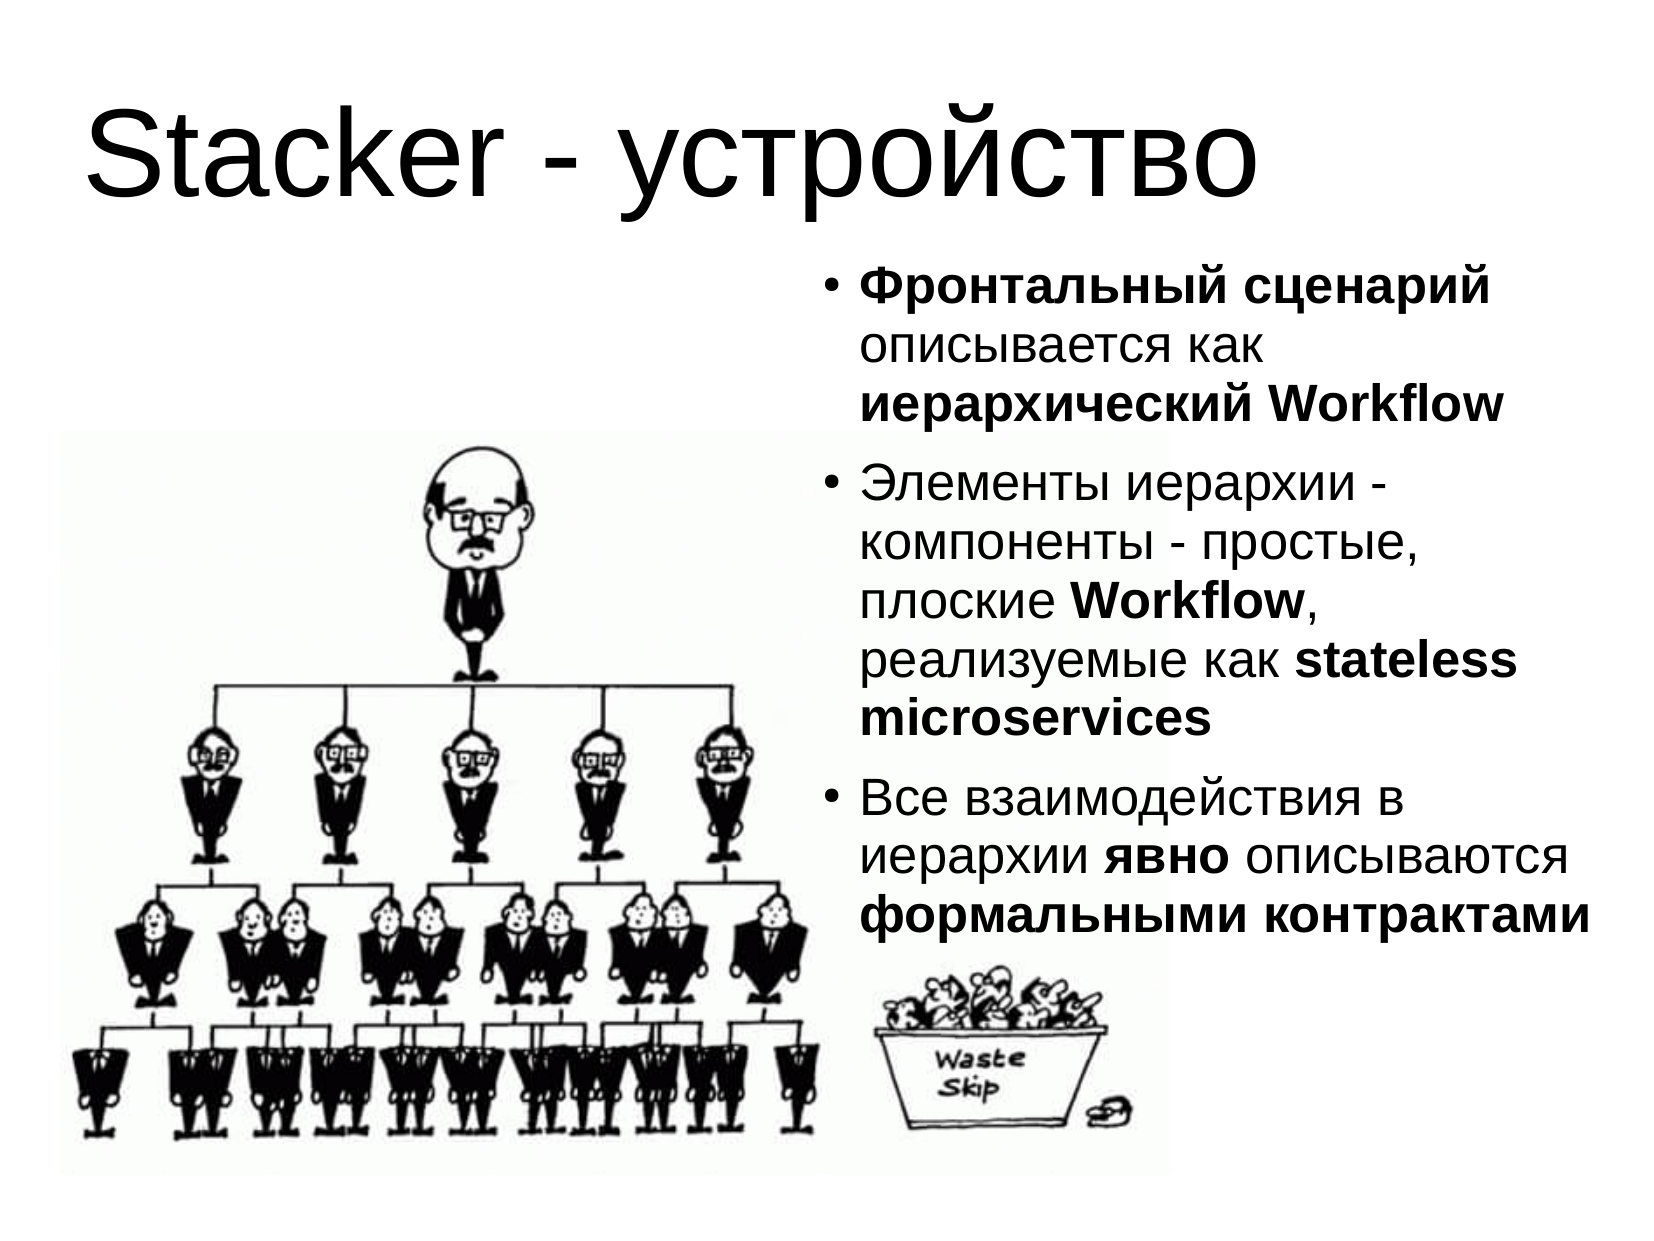

# Stacker - устройство
Фронтальный сценарий описывается как иерархический Workflow
Элементы иерархии - компоненты - простые, плоские Workflow, реализуемые как stateless microservices
Все взаимодействия в иерархии явно описываются формальными контрактами